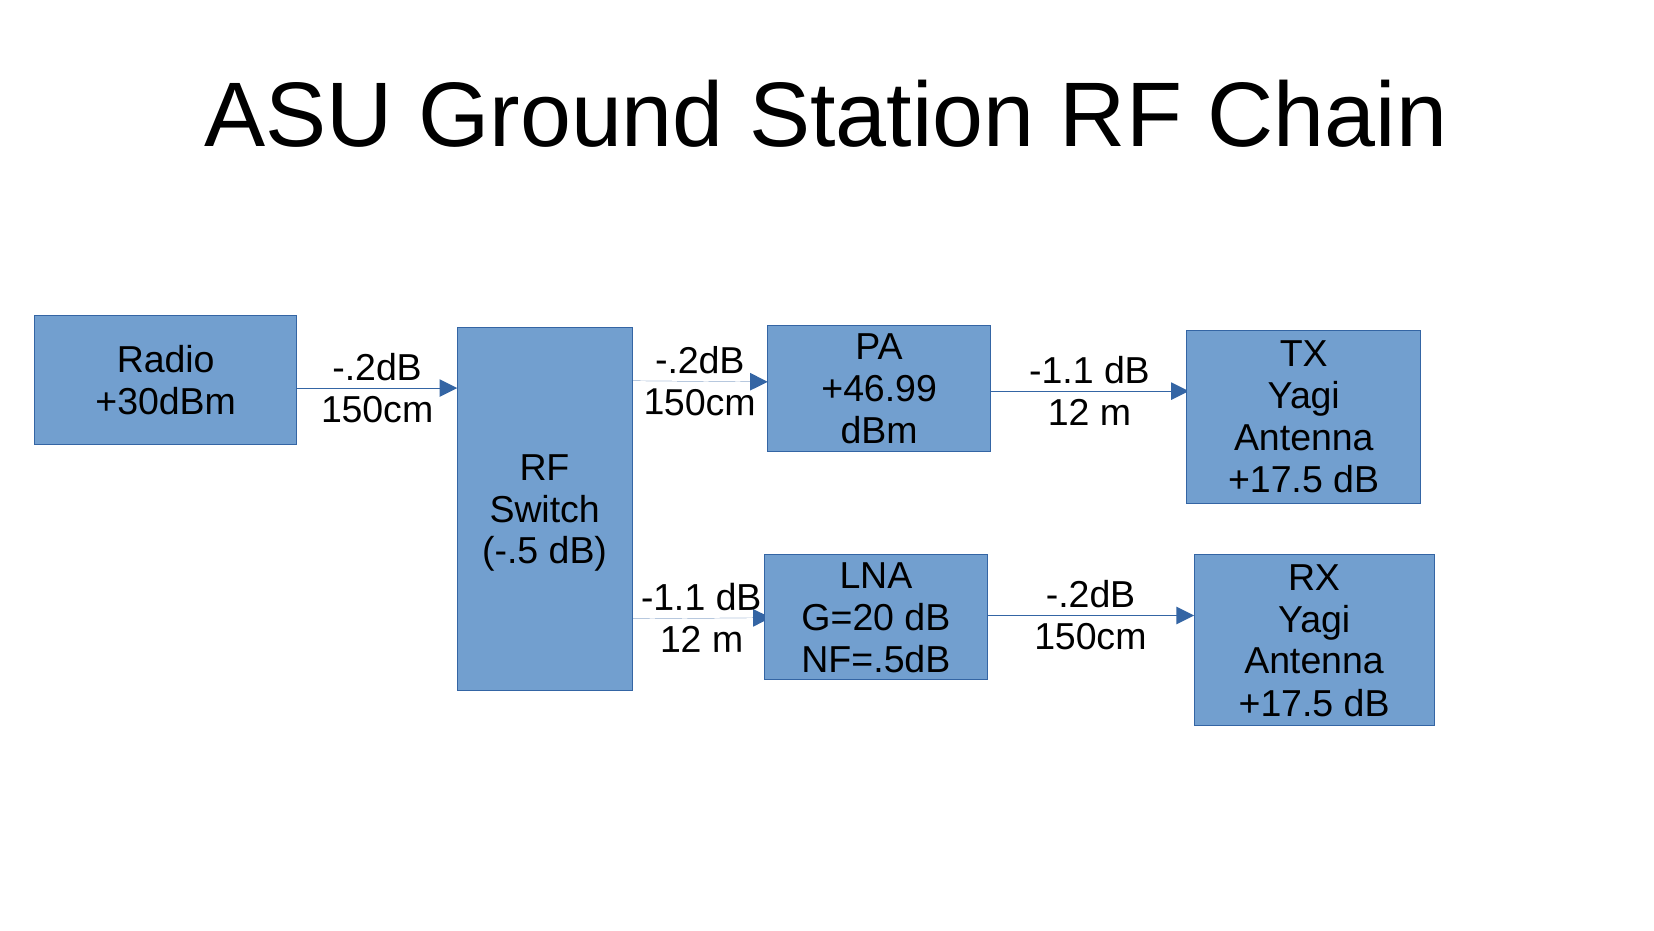

# ASU Ground Station RF Chain
Radio
+30dBm
PA
+46.99 dBm
RF Switch
(-.5 dB)
TX
Yagi Antenna
+17.5 dB
-.2dB
150cm
-.2dB
150cm
-1.1 dB
12 m
LNA
G=20 dB
NF=.5dB
RX
Yagi
Antenna
+17.5 dB
-.2dB
150cm
-1.1 dB
12 m